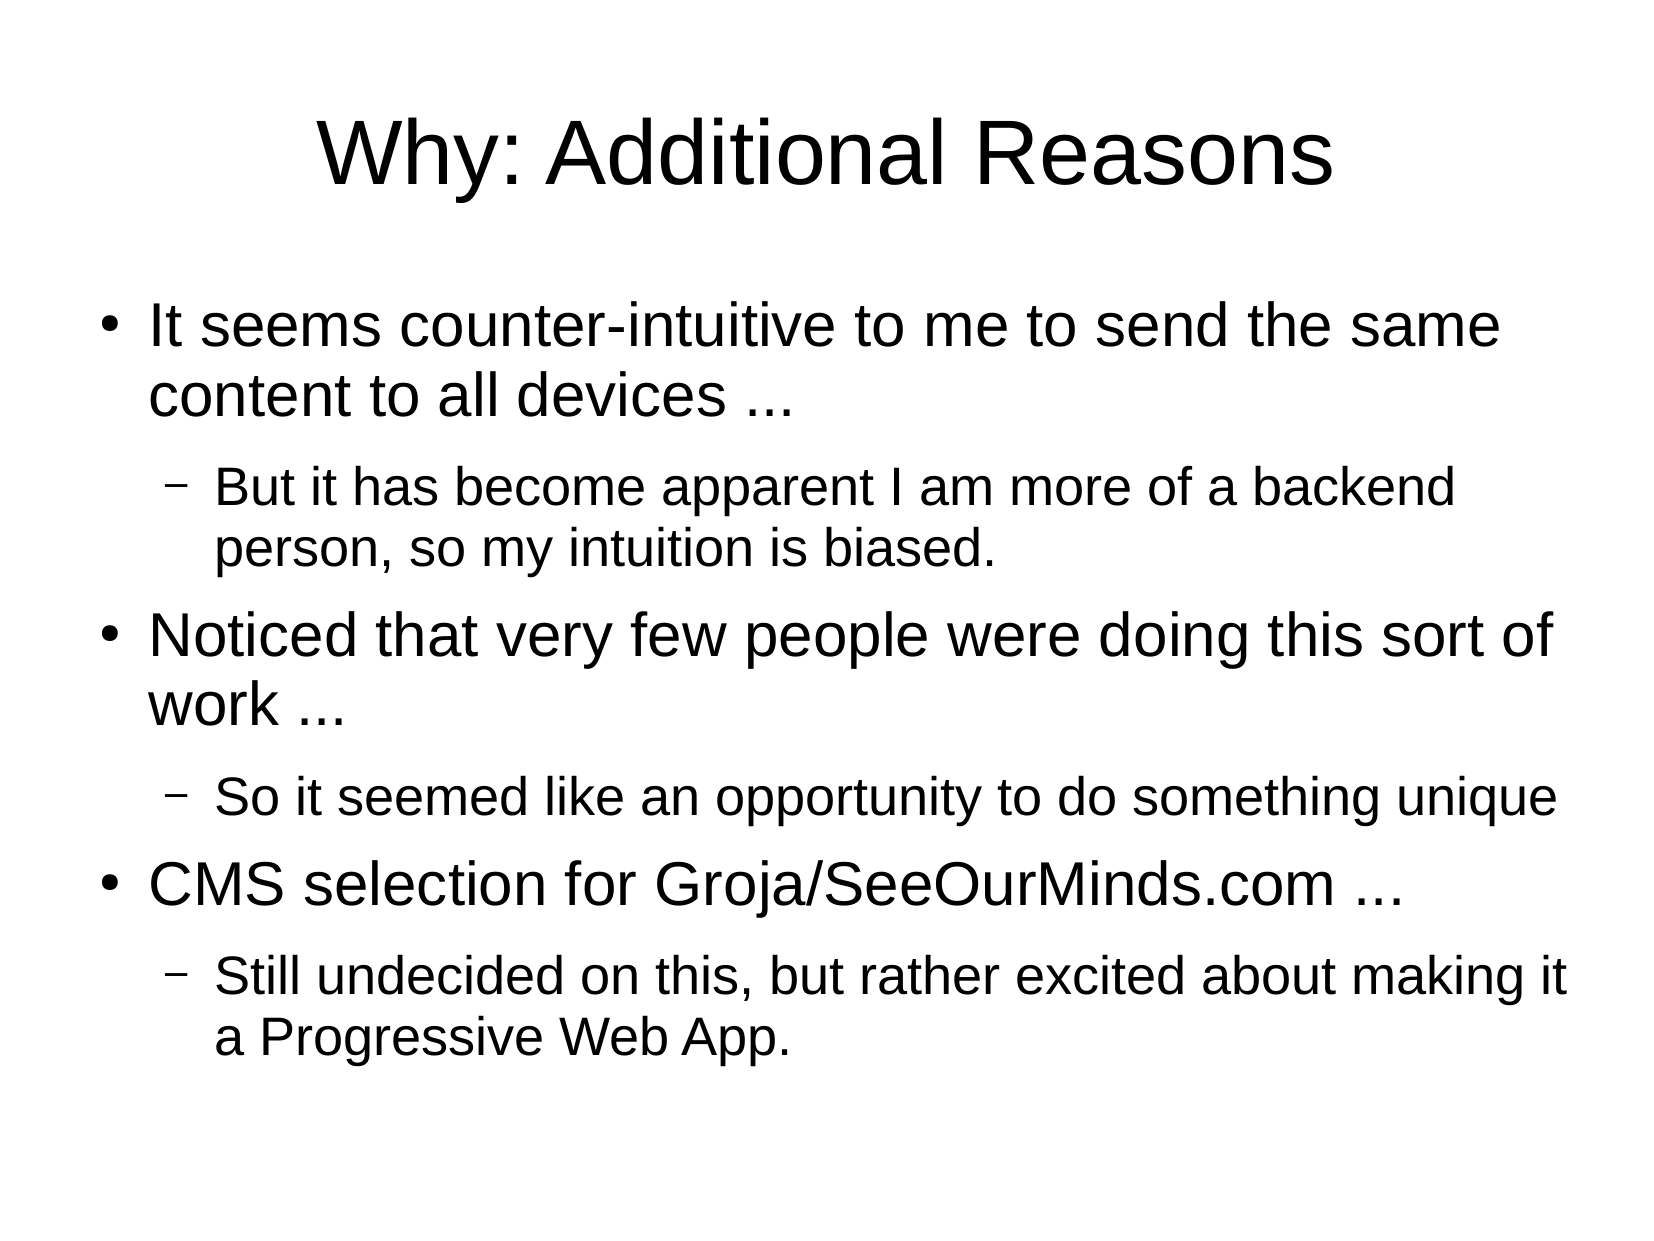

# Why: Additional Reasons
It seems counter-intuitive to me to send the same content to all devices ...
But it has become apparent I am more of a backend person, so my intuition is biased.
Noticed that very few people were doing this sort of work ...
So it seemed like an opportunity to do something unique
CMS selection for Groja/SeeOurMinds.com ...
Still undecided on this, but rather excited about making it a Progressive Web App.